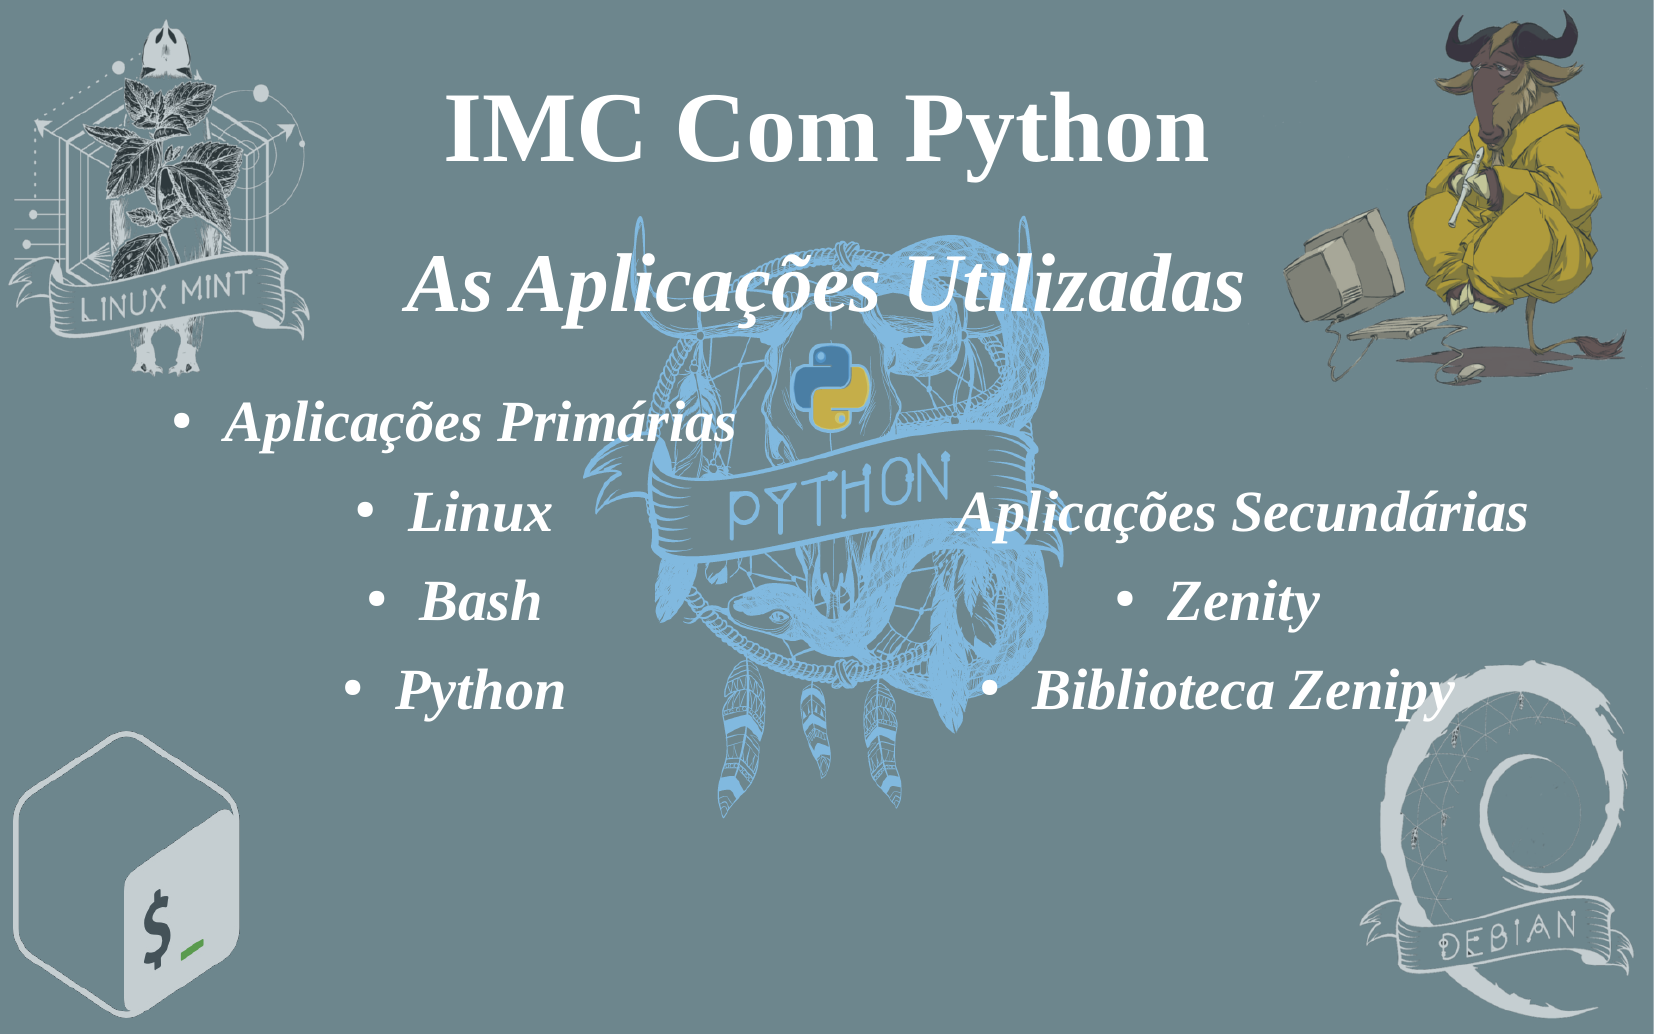

IMC Com Python
# As Aplicações Utilizadas
Aplicações Primárias
Linux
Bash
Python
Aplicações Secundárias
Zenity
Biblioteca Zenipy